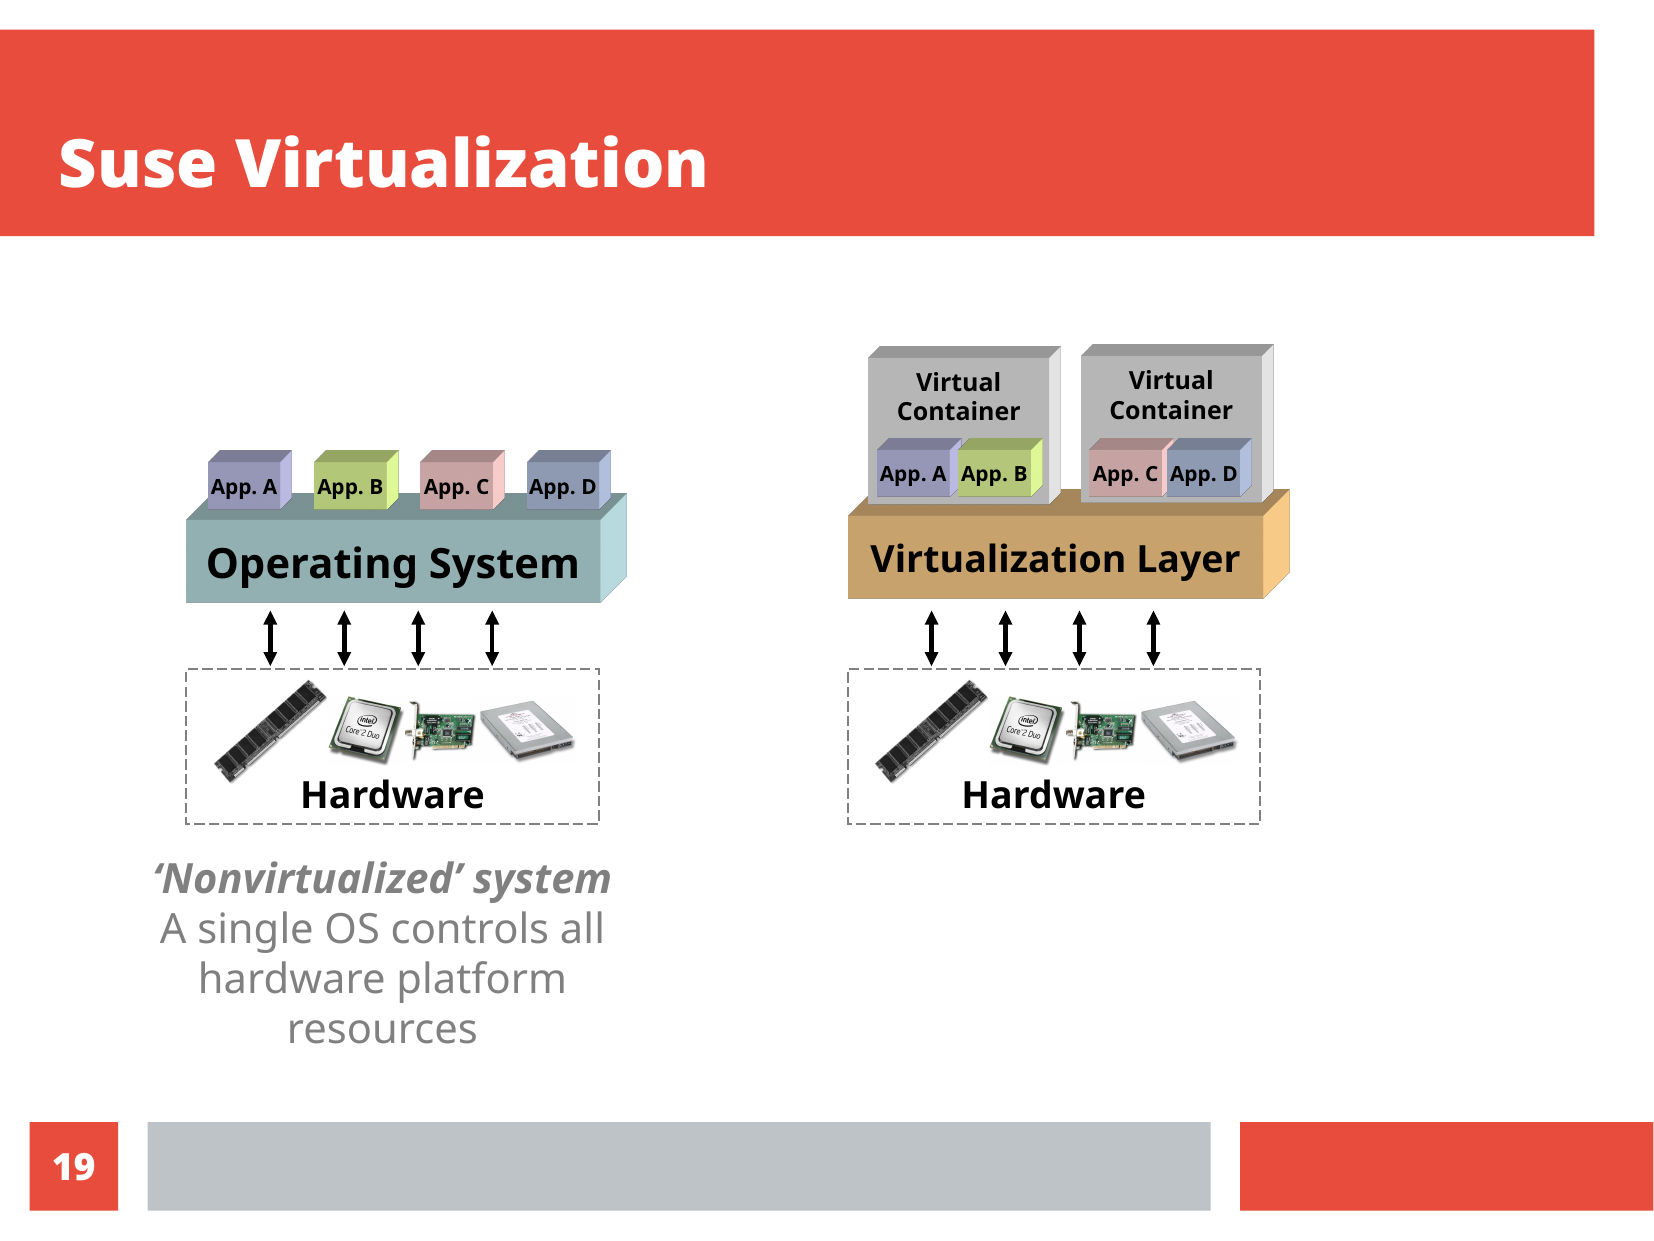

# Suse Virtualization
Virtual
Container
Virtual
Container
App. A
App. B
App. C
App. D
App. A
App. B
App. C
App. D
Operating System
Hardware
Virtualization Layer
Hardware
‘Nonvirtualized’ system
A single OS controls all hardware platform resources
19